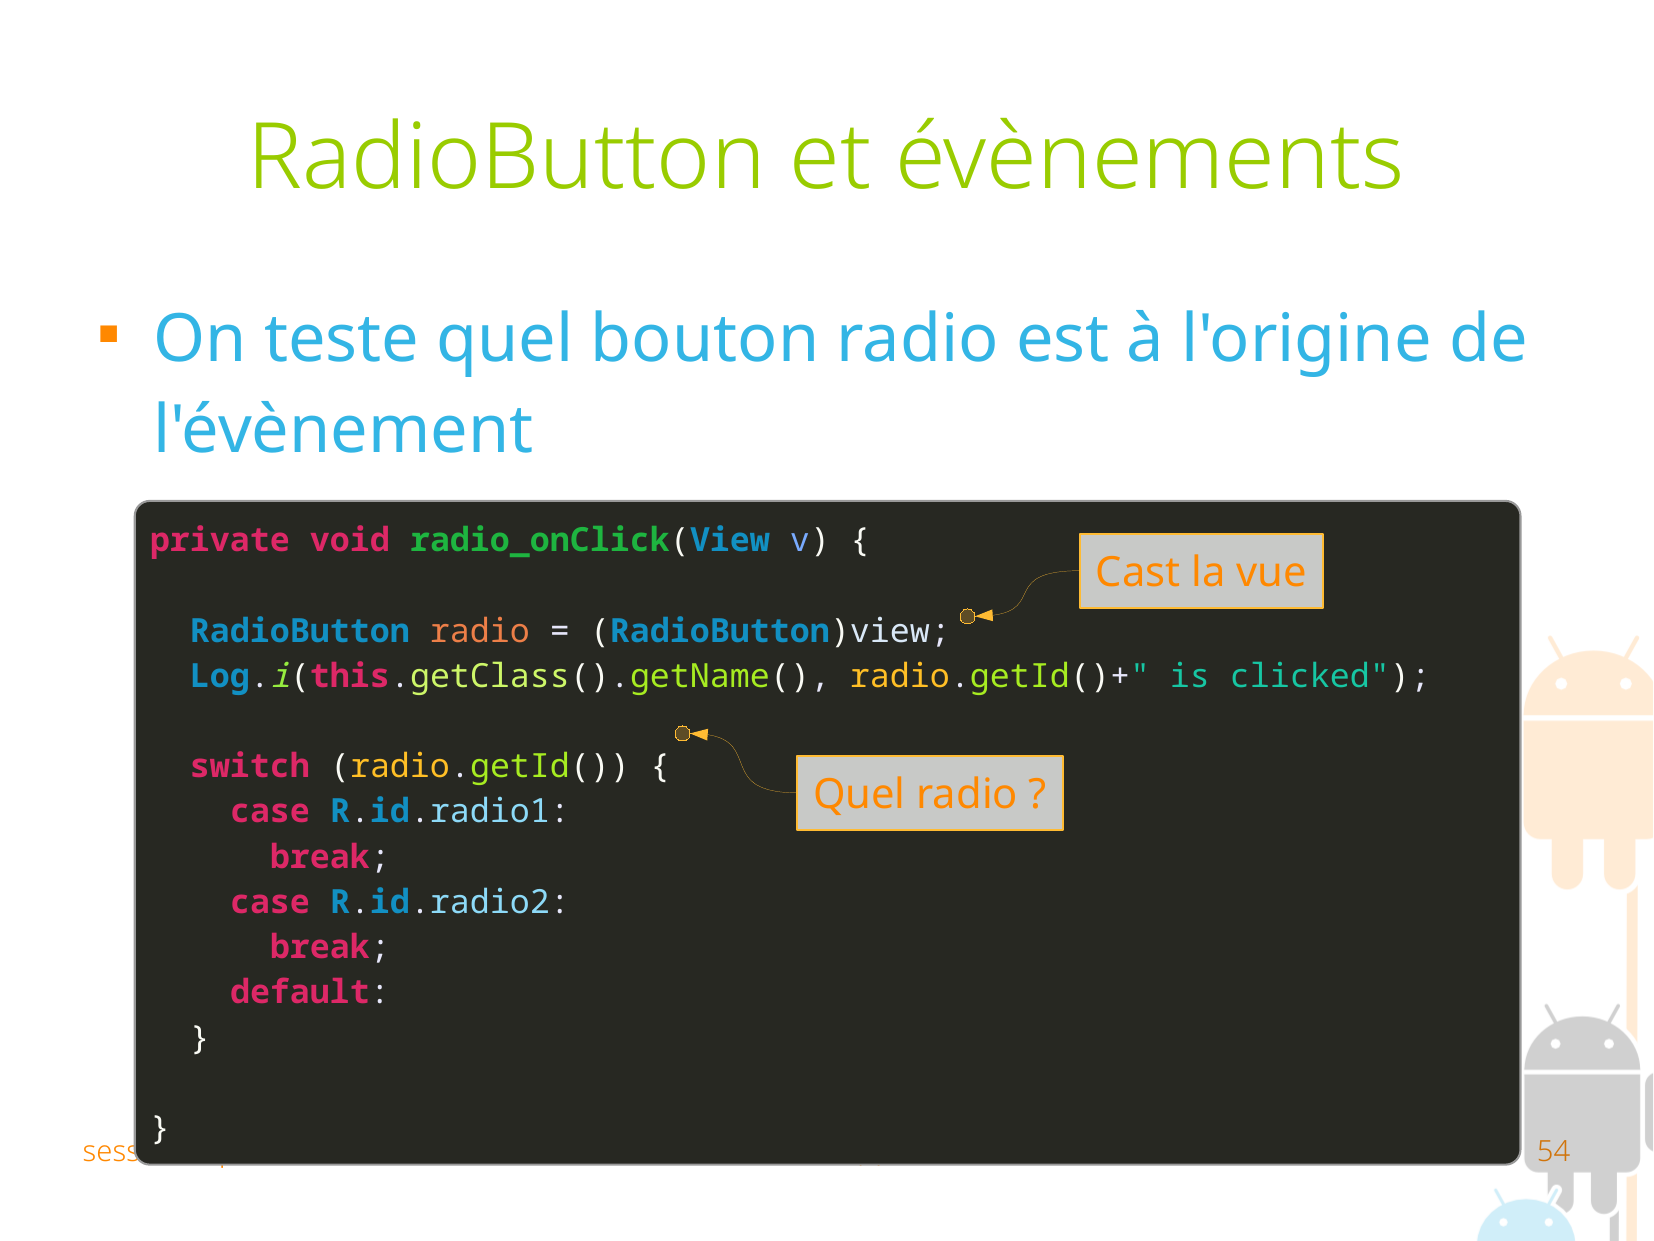

# RadioButton et évènements
On teste quel bouton radio est à l'origine de l'évènement
private void radio_onClick(View v) {
 RadioButton radio = (RadioButton)view;
 Log.i(this.getClass().getName(), radio.getId()+" is clicked");
 switch (radio.getId()) {
 case R.id.radio1:
 break;
 case R.id.radio2:
 break;
 default:
 }
}
Cast la vue
Quel radio ?
session sept 2016
Yann Caron (c) 2014
54